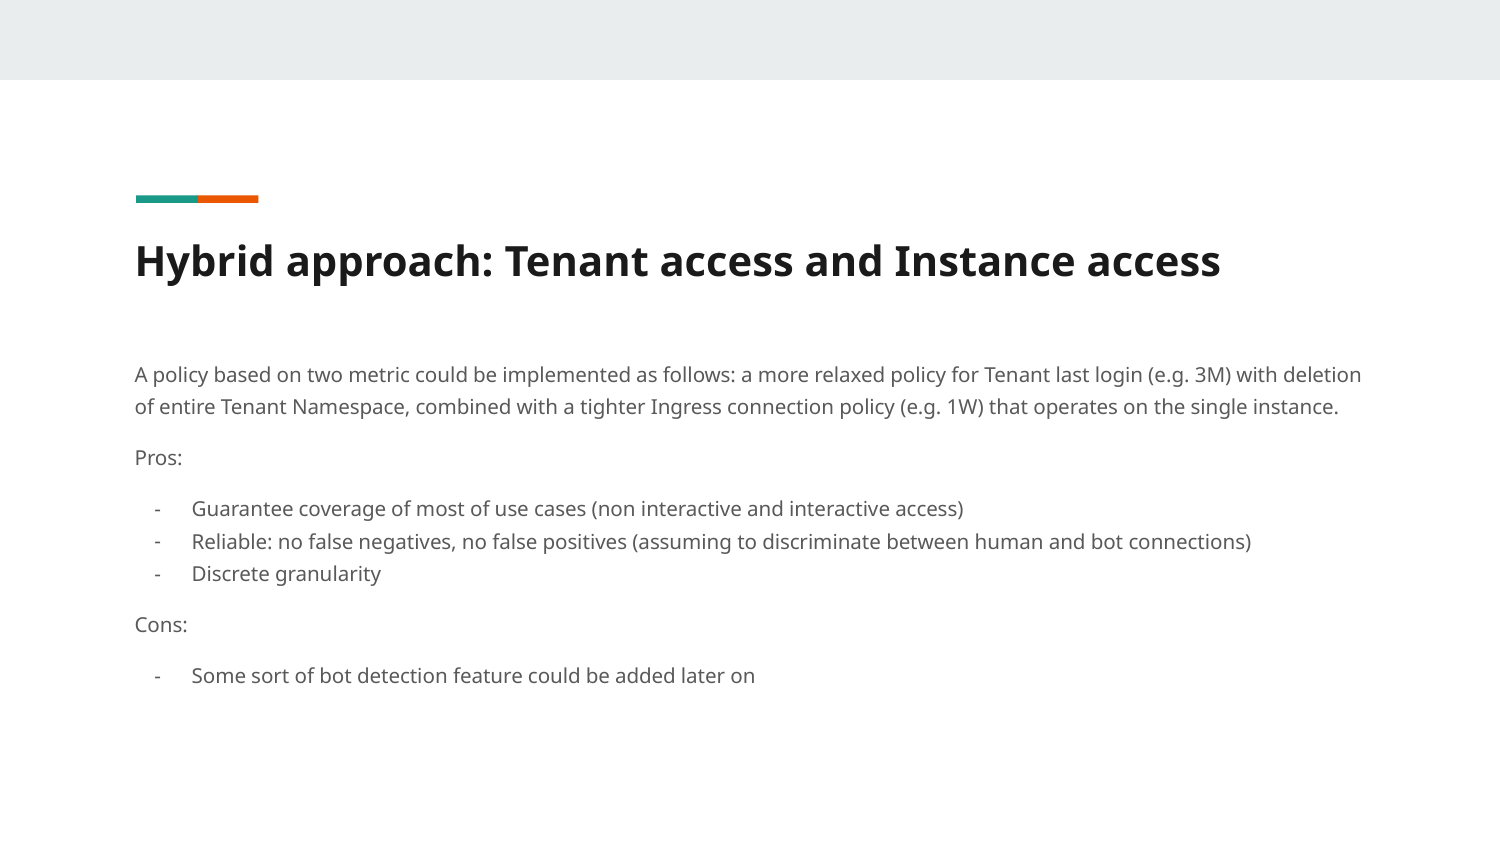

# Hybrid approach: Tenant access and Instance access
A policy based on two metric could be implemented as follows: a more relaxed policy for Tenant last login (e.g. 3M) with deletion of entire Tenant Namespace, combined with a tighter Ingress connection policy (e.g. 1W) that operates on the single instance.
Pros:
Guarantee coverage of most of use cases (non interactive and interactive access)
Reliable: no false negatives, no false positives (assuming to discriminate between human and bot connections)
Discrete granularity
Cons:
Some sort of bot detection feature could be added later on